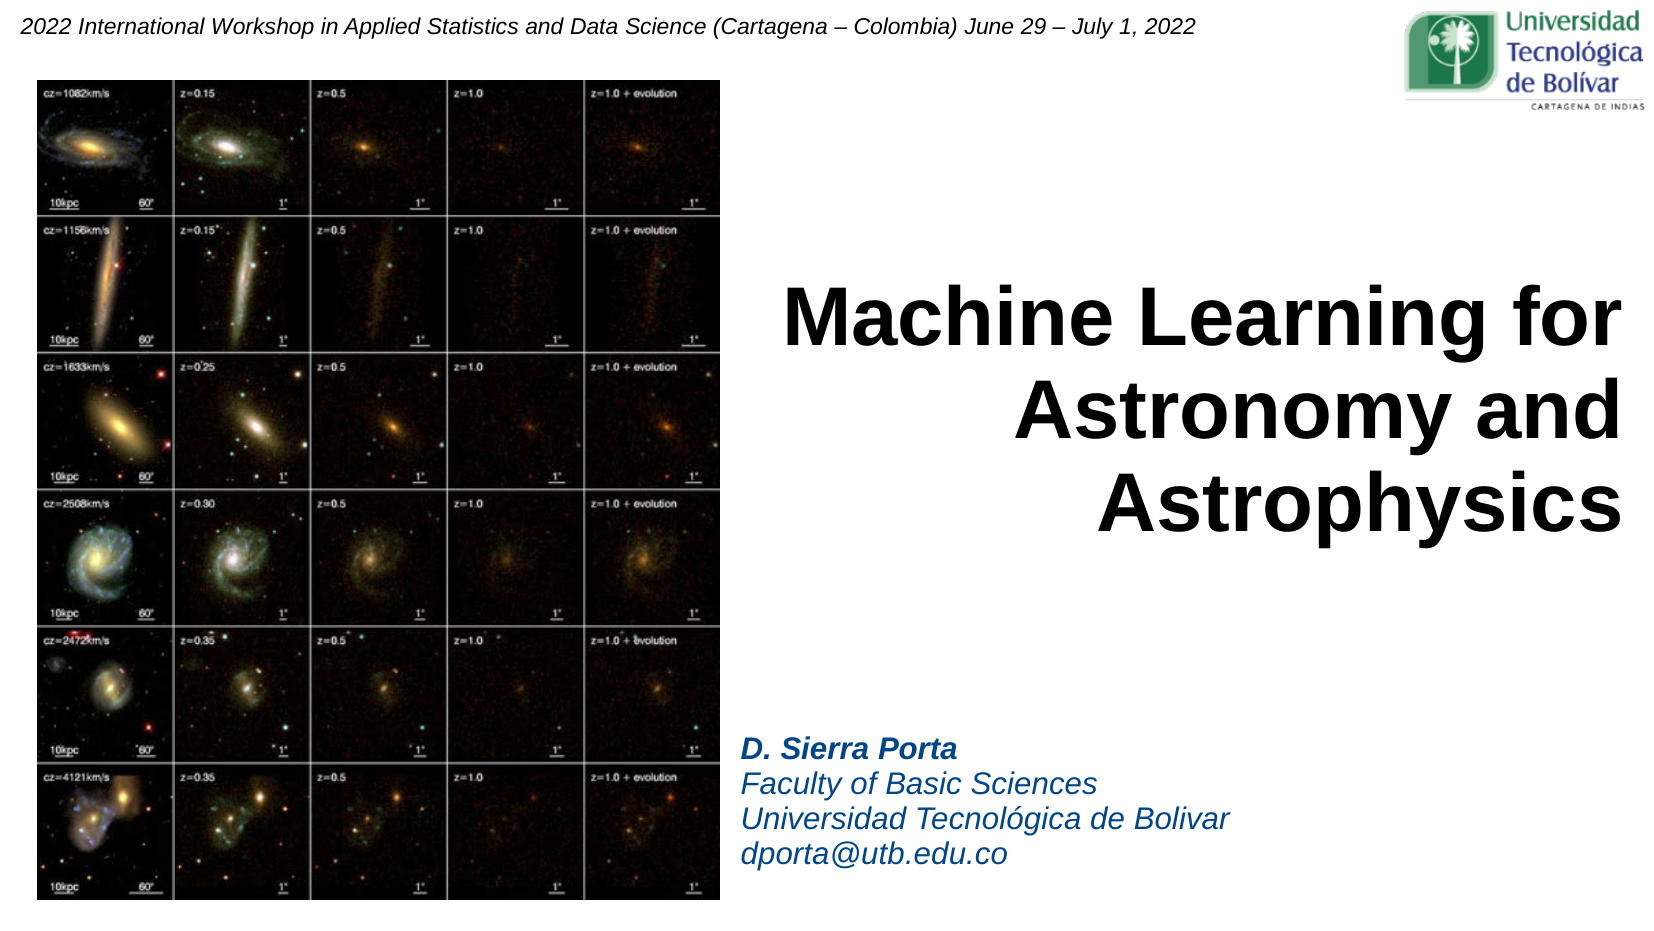

2022 International Workshop in Applied Statistics and Data Science (Cartagena – Colombia) June 29 – July 1, 2022
Machine Learning for Astronomy and Astrophysics
D. Sierra Porta
Faculty of Basic Sciences
Universidad Tecnológica de Bolivar
dporta@utb.edu.co